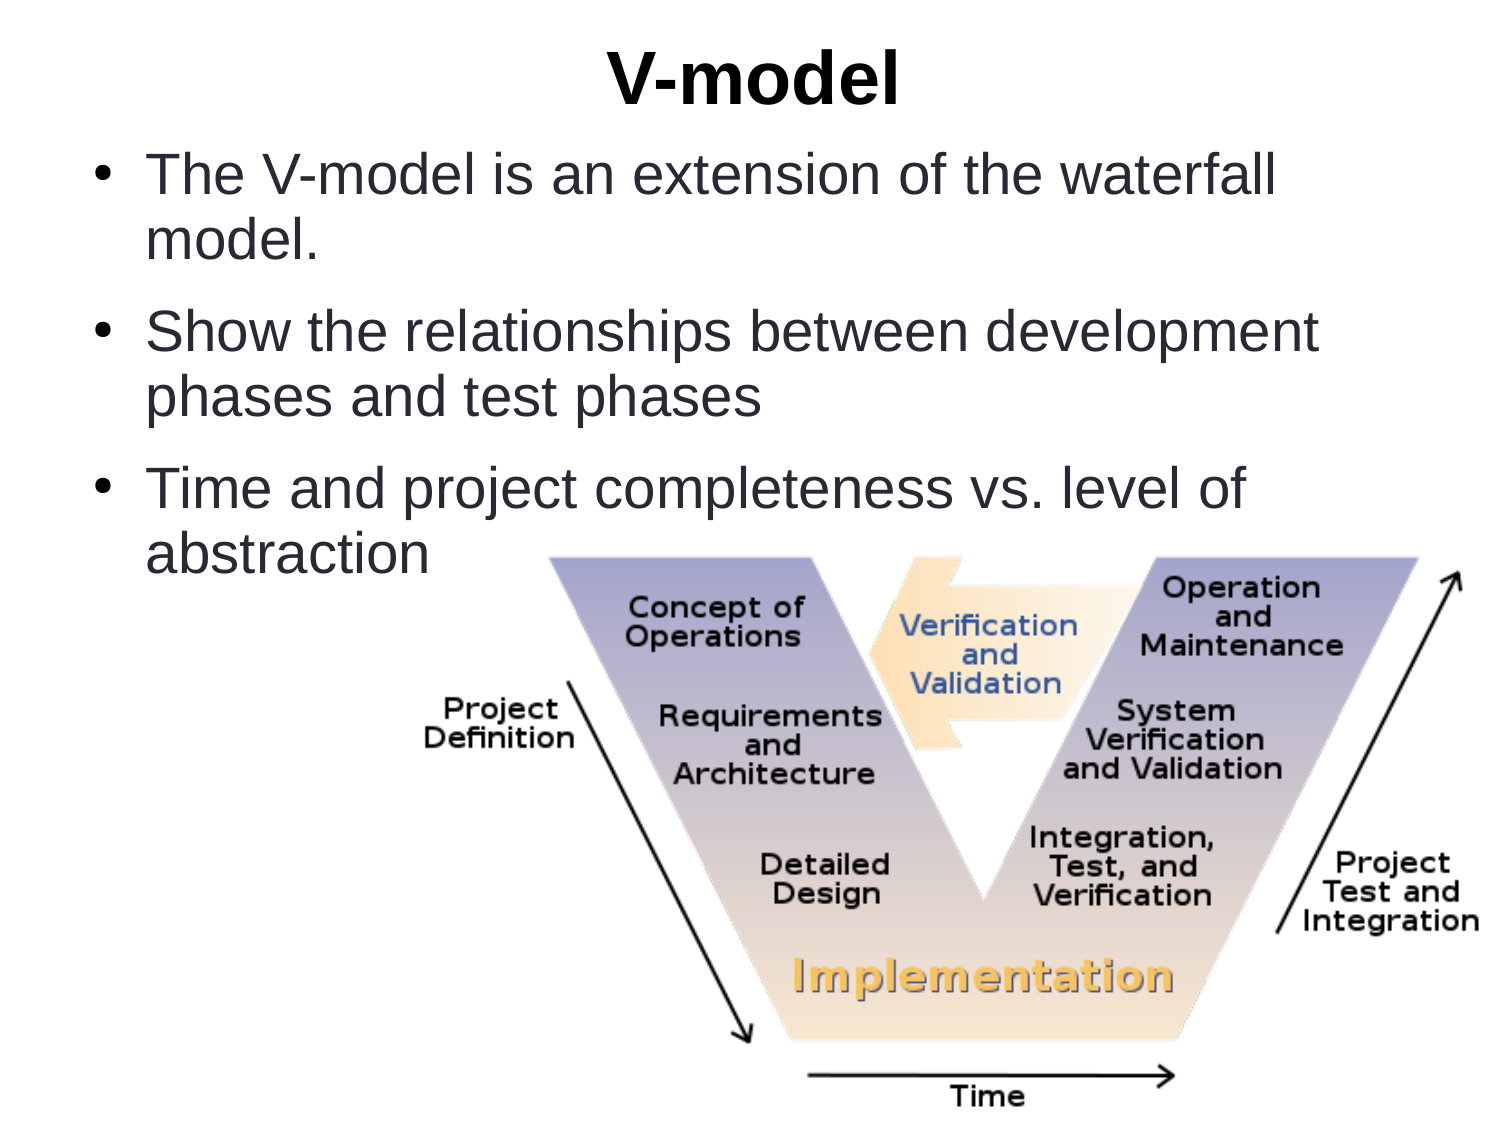

# V-model
The V-model is an extension of the waterfall model.
Show the relationships between development phases and test phases
Time and project completeness vs. level of abstraction